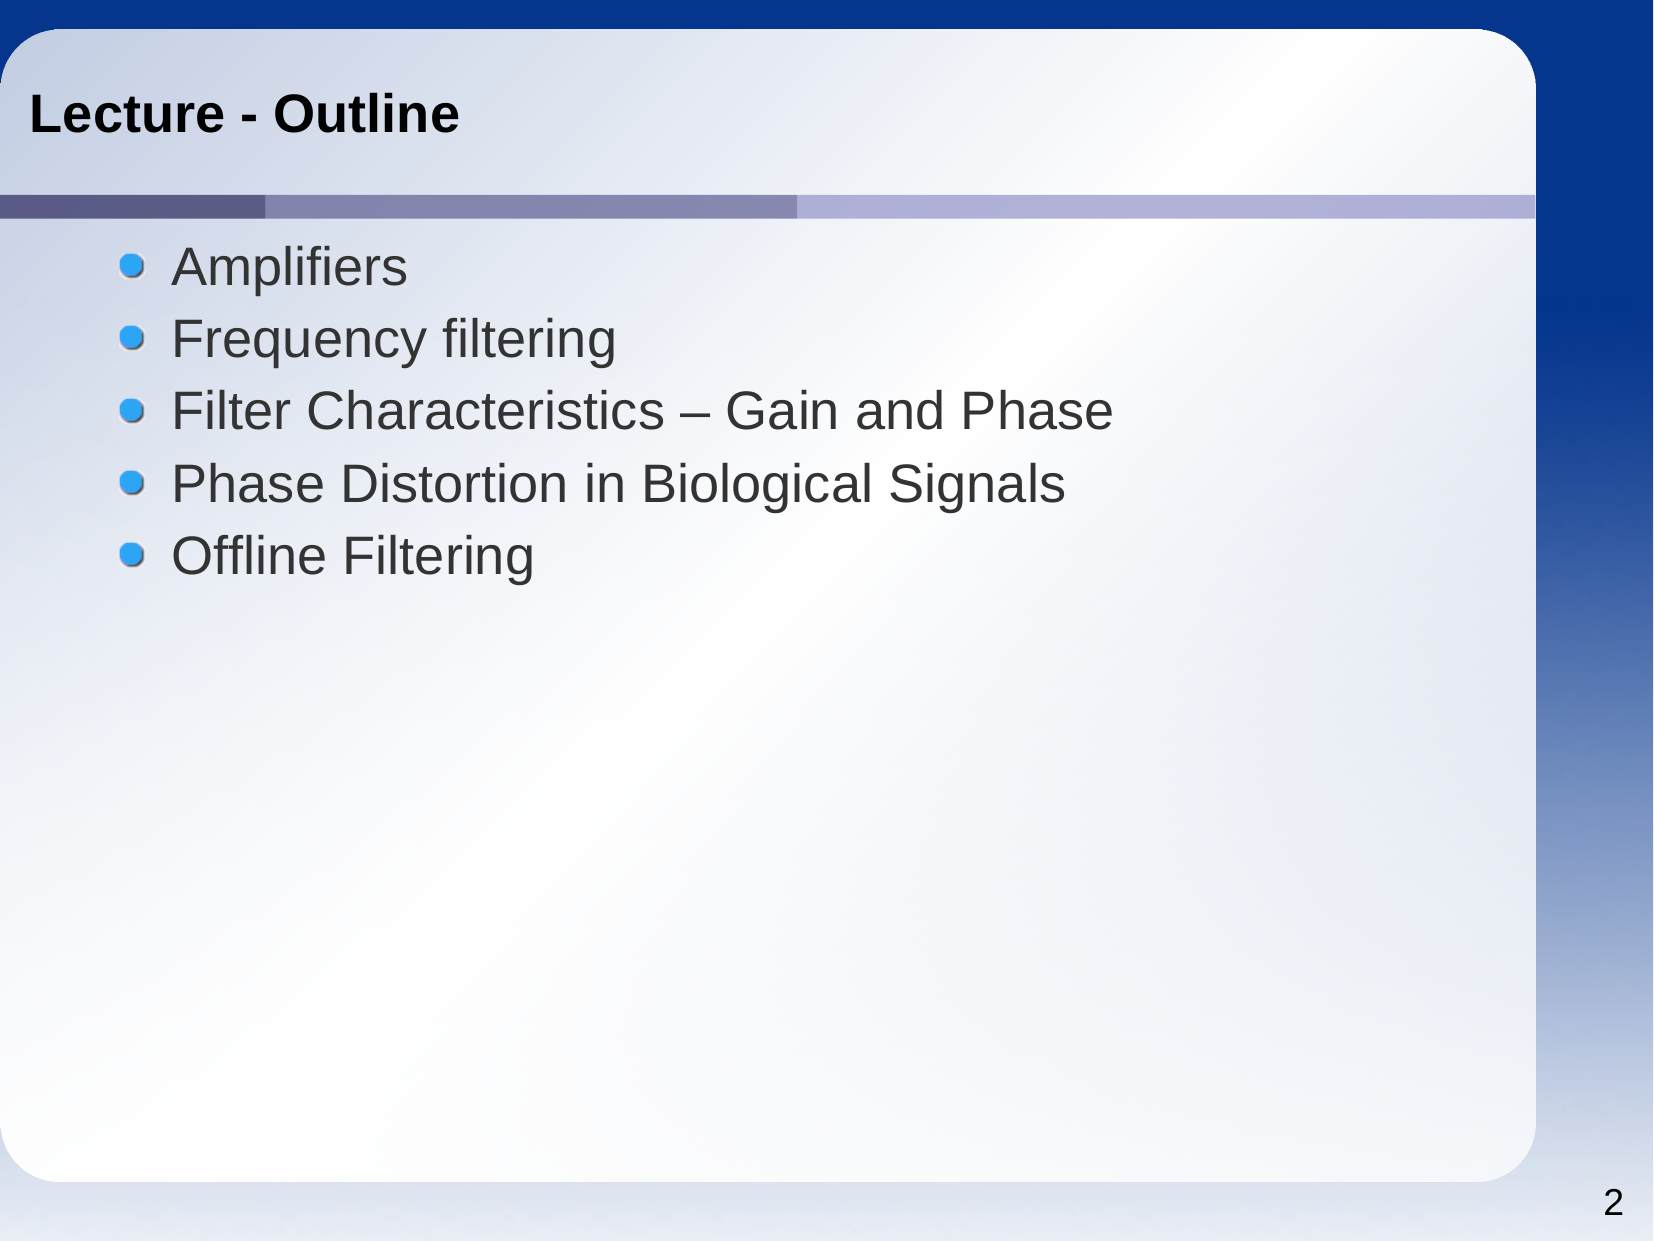

# Lecture - Outline
Amplifiers
Frequency filtering
Filter Characteristics – Gain and Phase
Phase Distortion in Biological Signals
Offline Filtering
2